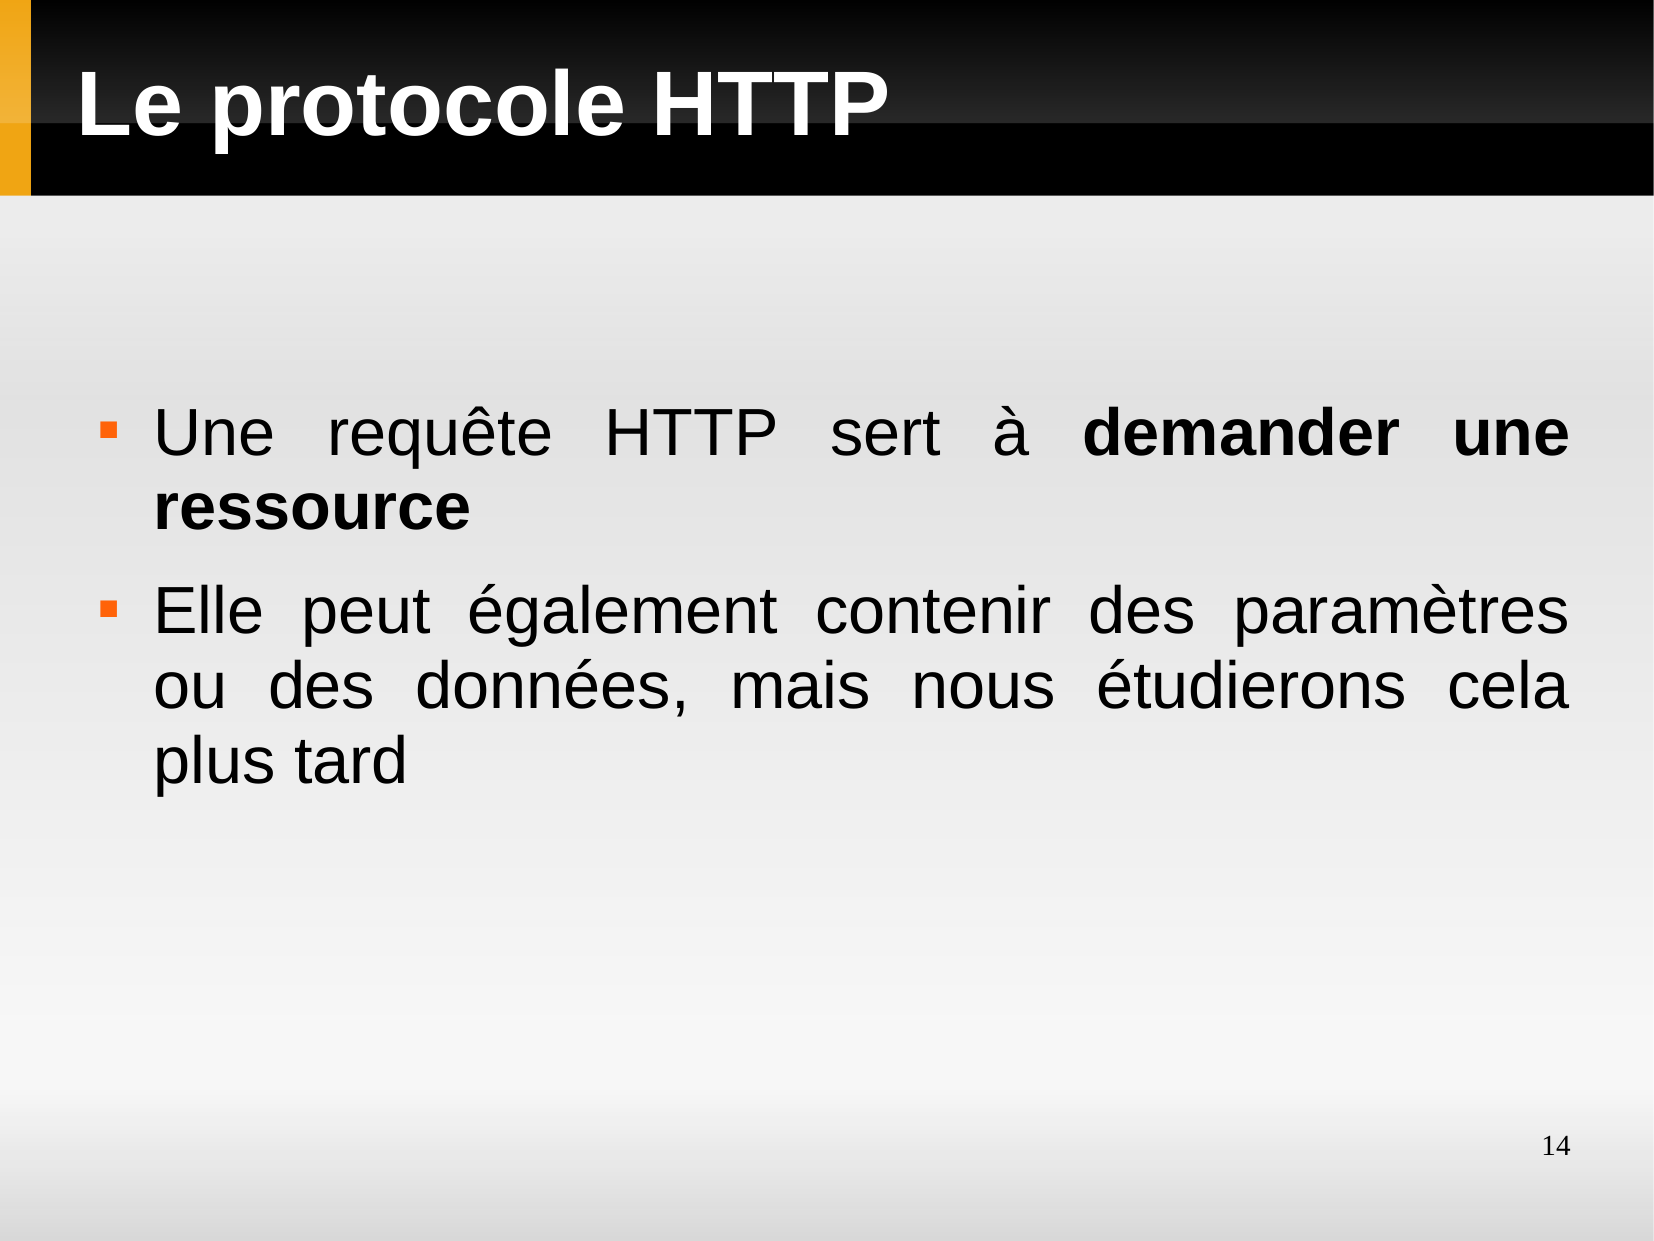

# Le protocole HTTP
Une requête HTTP sert à demander une ressource
Elle peut également contenir des paramètres ou des données, mais nous étudierons cela plus tard
14